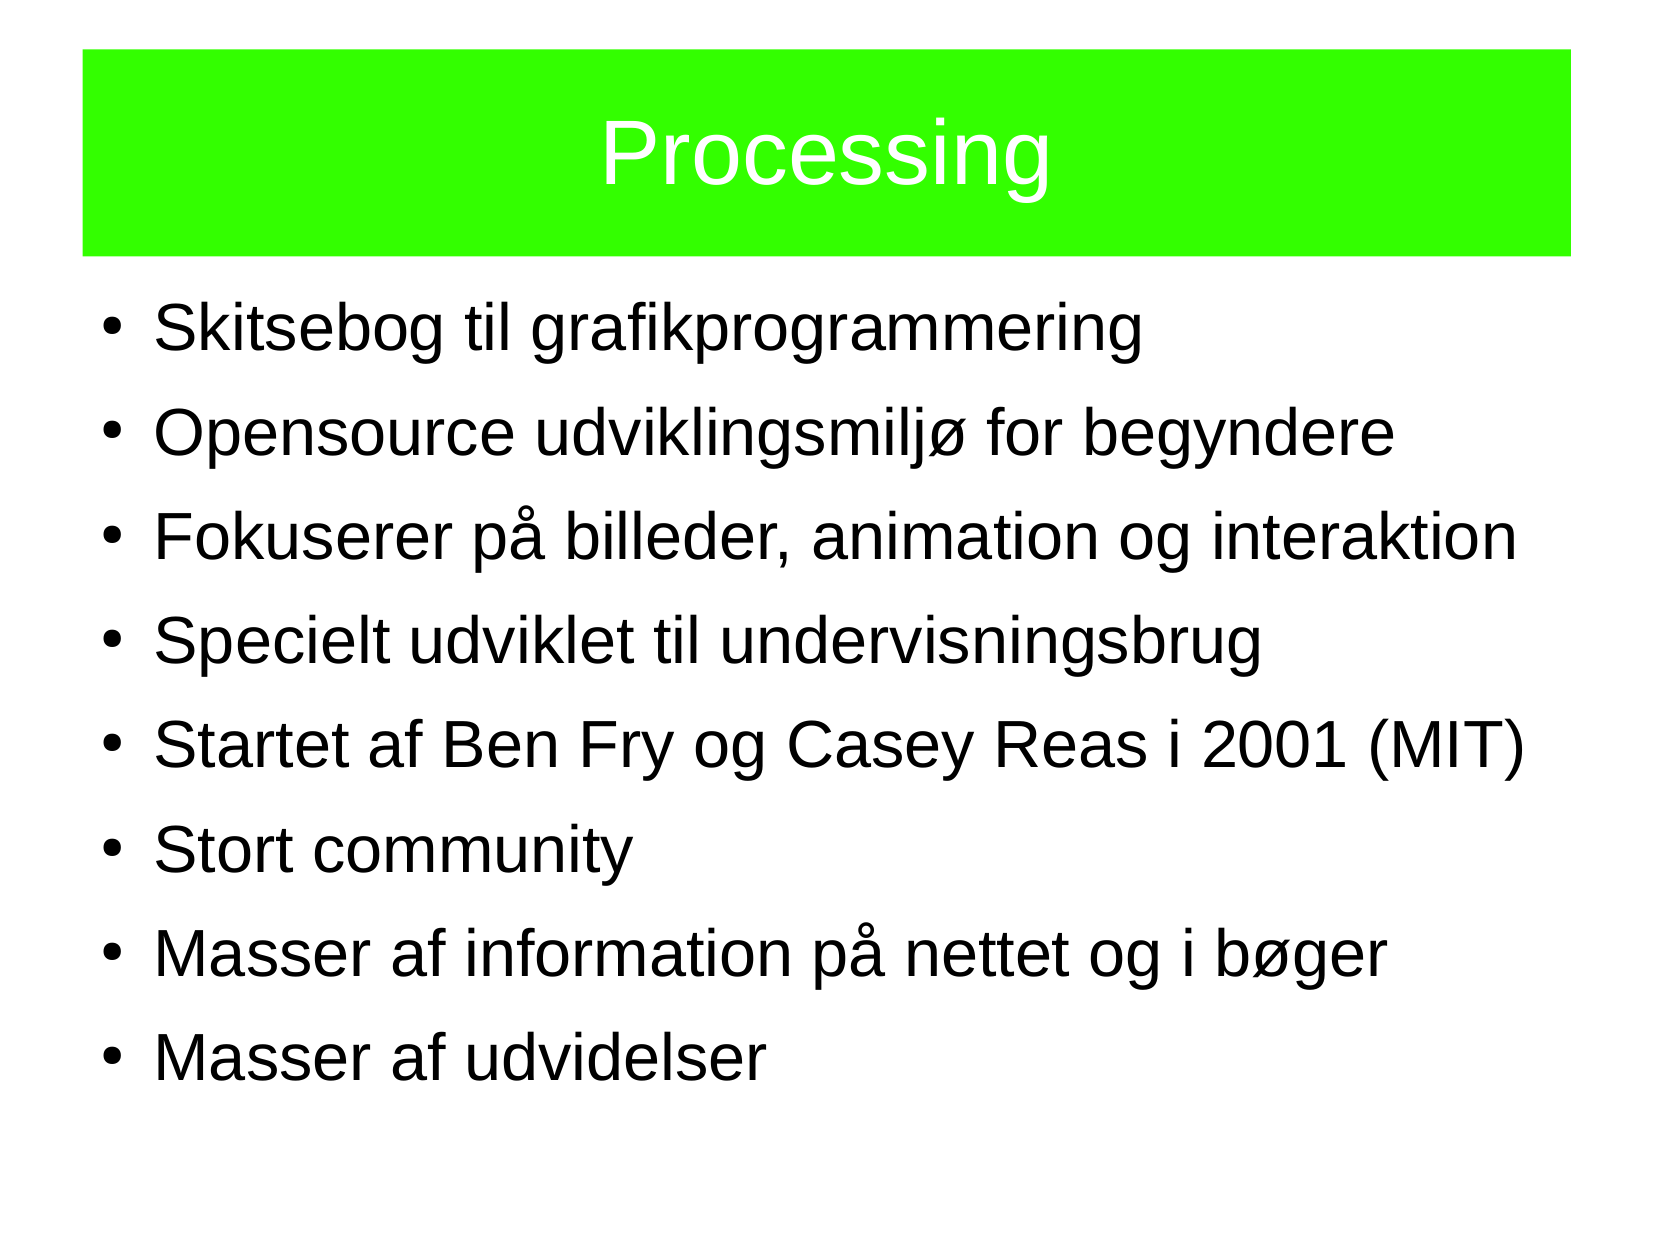

# Processing
Skitsebog til grafikprogrammering
Opensource udviklingsmiljø for begyndere
Fokuserer på billeder, animation og interaktion
Specielt udviklet til undervisningsbrug
Startet af Ben Fry og Casey Reas i 2001 (MIT)
Stort community
Masser af information på nettet og i bøger
Masser af udvidelser